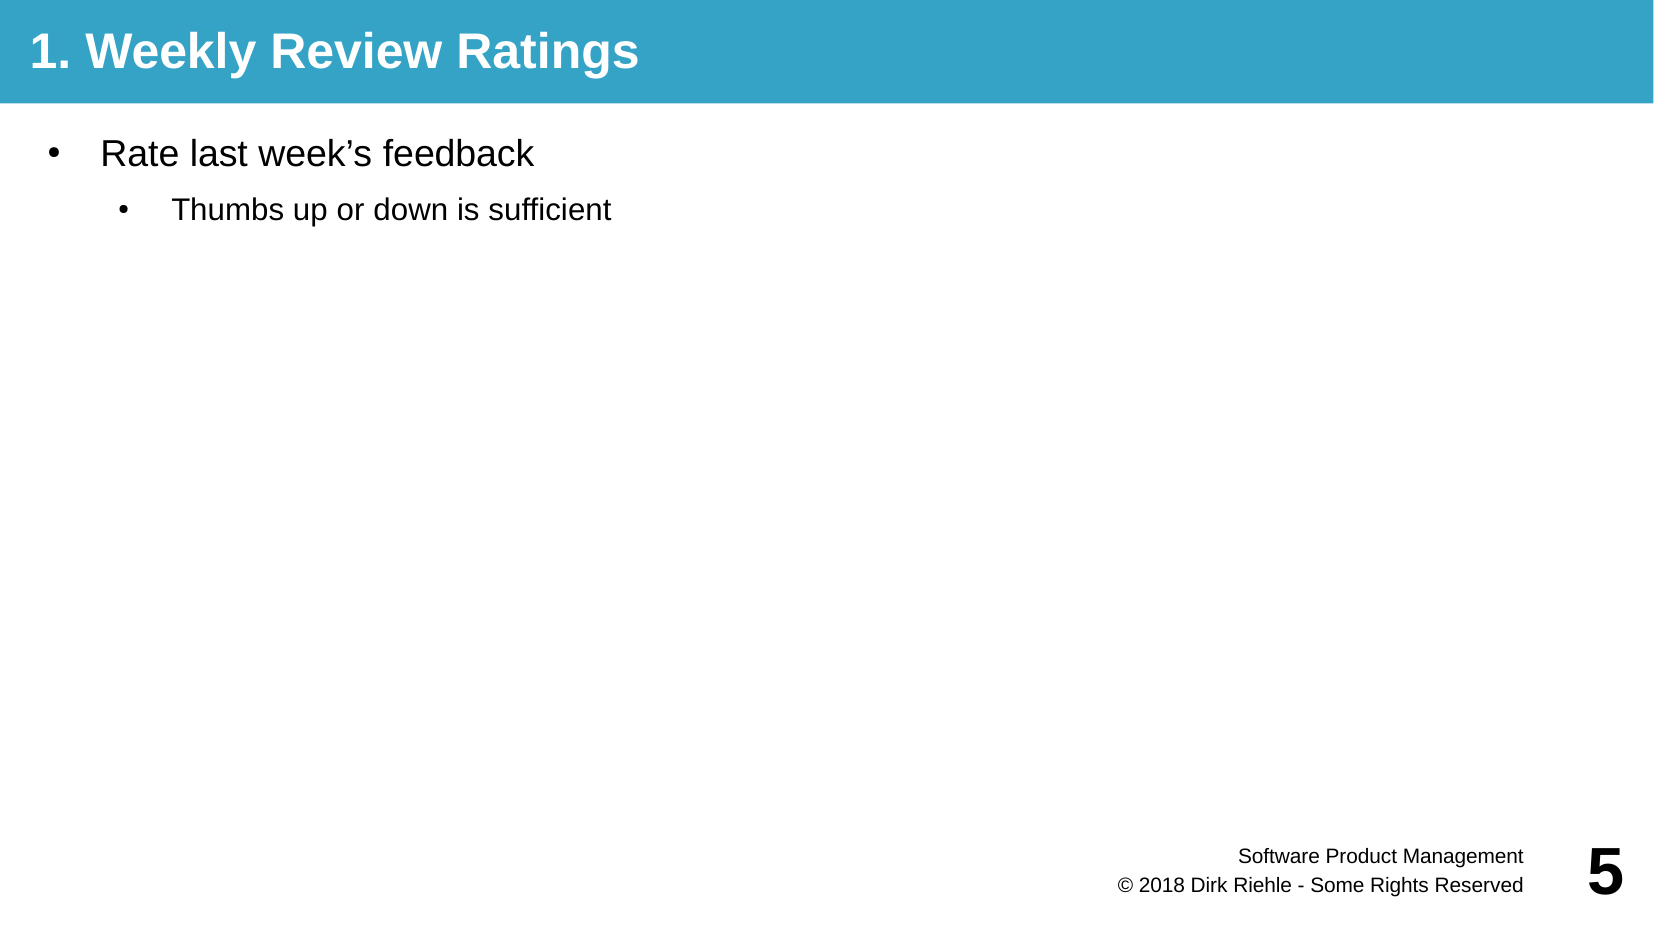

# 1. Weekly Review Ratings
Rate last week’s feedback
Thumbs up or down is sufficient
Software Product Management
5
© 2018 Dirk Riehle - Some Rights Reserved